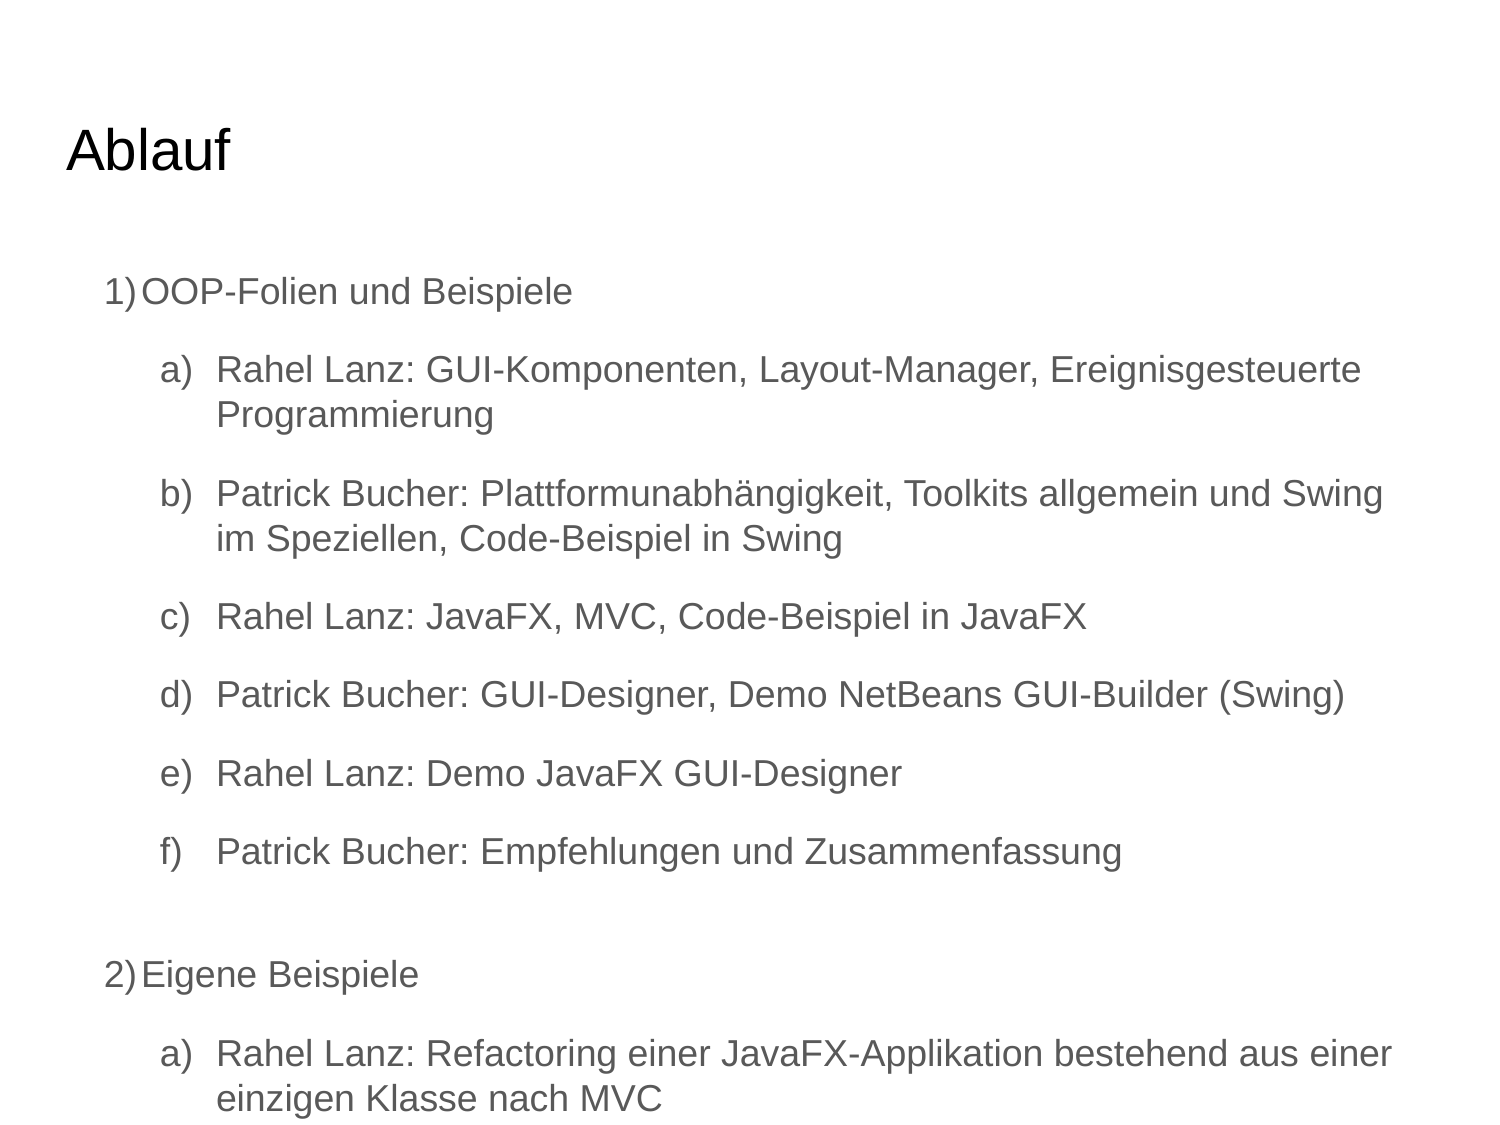

# Ablauf
OOP-Folien und Beispiele
Rahel Lanz: GUI-Komponenten, Layout-Manager, Ereignisgesteuerte Programmierung
Patrick Bucher: Plattformunabhängigkeit, Toolkits allgemein und Swing im Speziellen, Code-Beispiel in Swing
Rahel Lanz: JavaFX, MVC, Code-Beispiel in JavaFX
Patrick Bucher: GUI-Designer, Demo NetBeans GUI-Builder (Swing)
Rahel Lanz: Demo JavaFX GUI-Designer
Patrick Bucher: Empfehlungen und Zusammenfassung
Eigene Beispiele
Rahel Lanz: Refactoring einer JavaFX-Applikation bestehend aus einer einzigen Klasse nach MVC
Patrick Bucher: Demonstration des State-Patterns anhand eines Texteditors (mit Aufgaben)